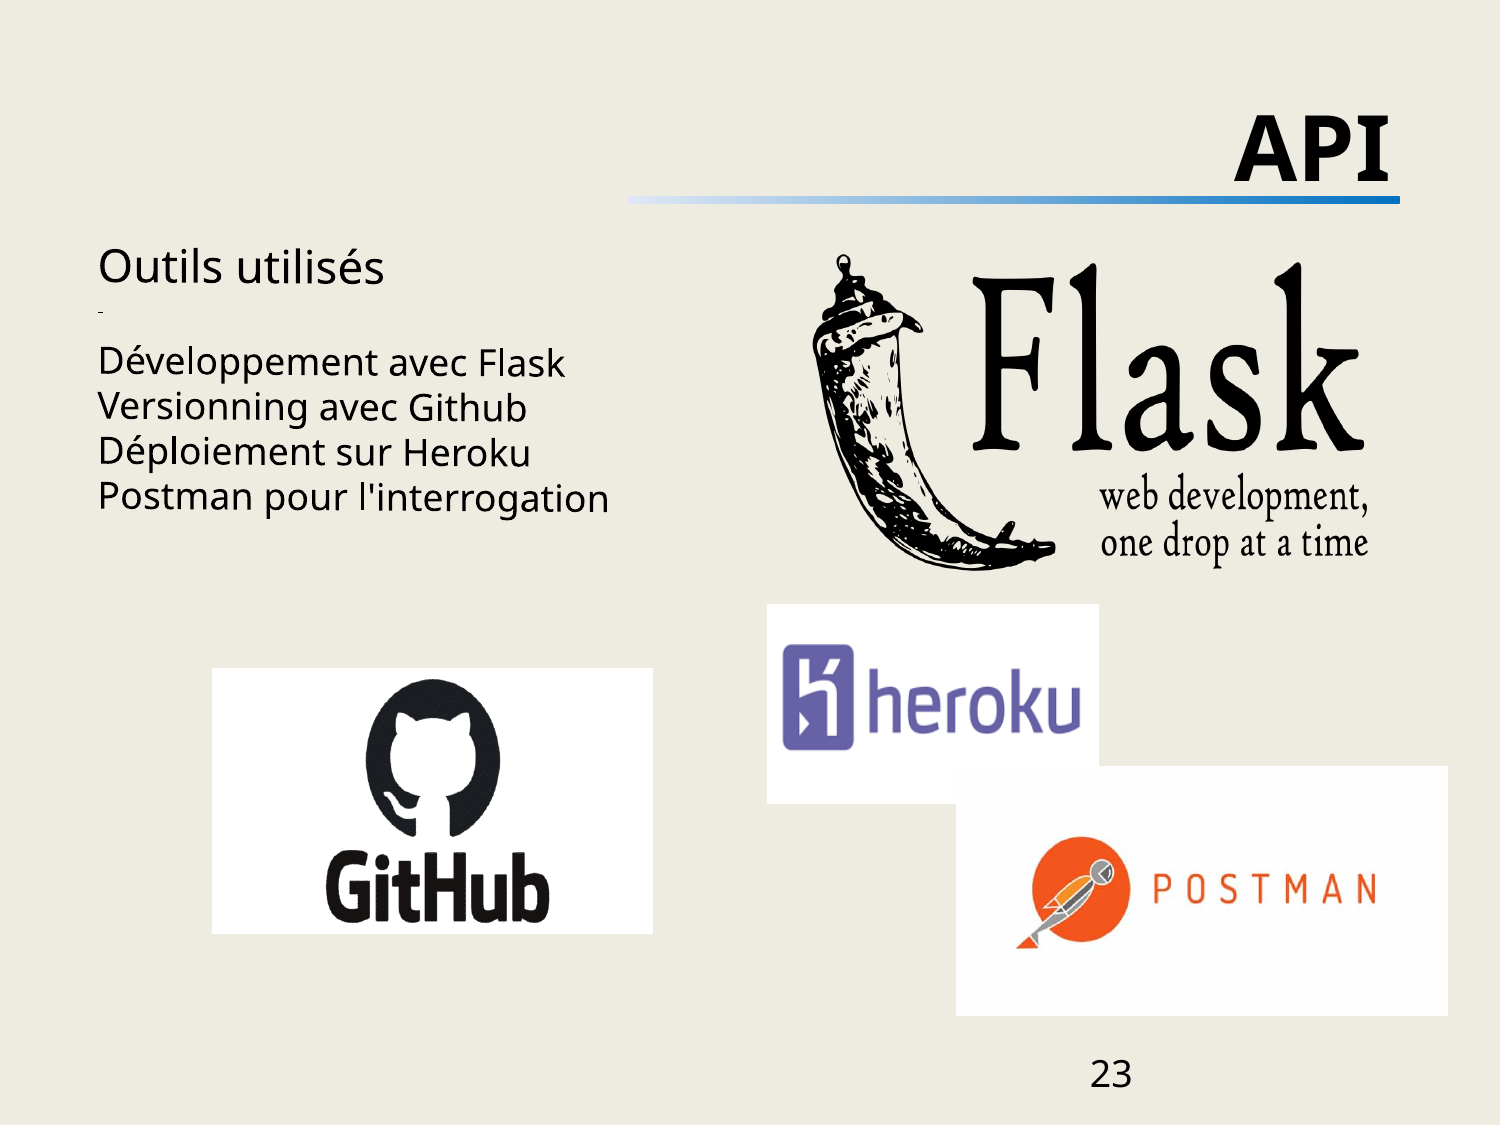

# API
Outils utilisés
Développement avec Flask
Versionning avec Github
Déploiement sur Heroku
Postman pour l'interrogation